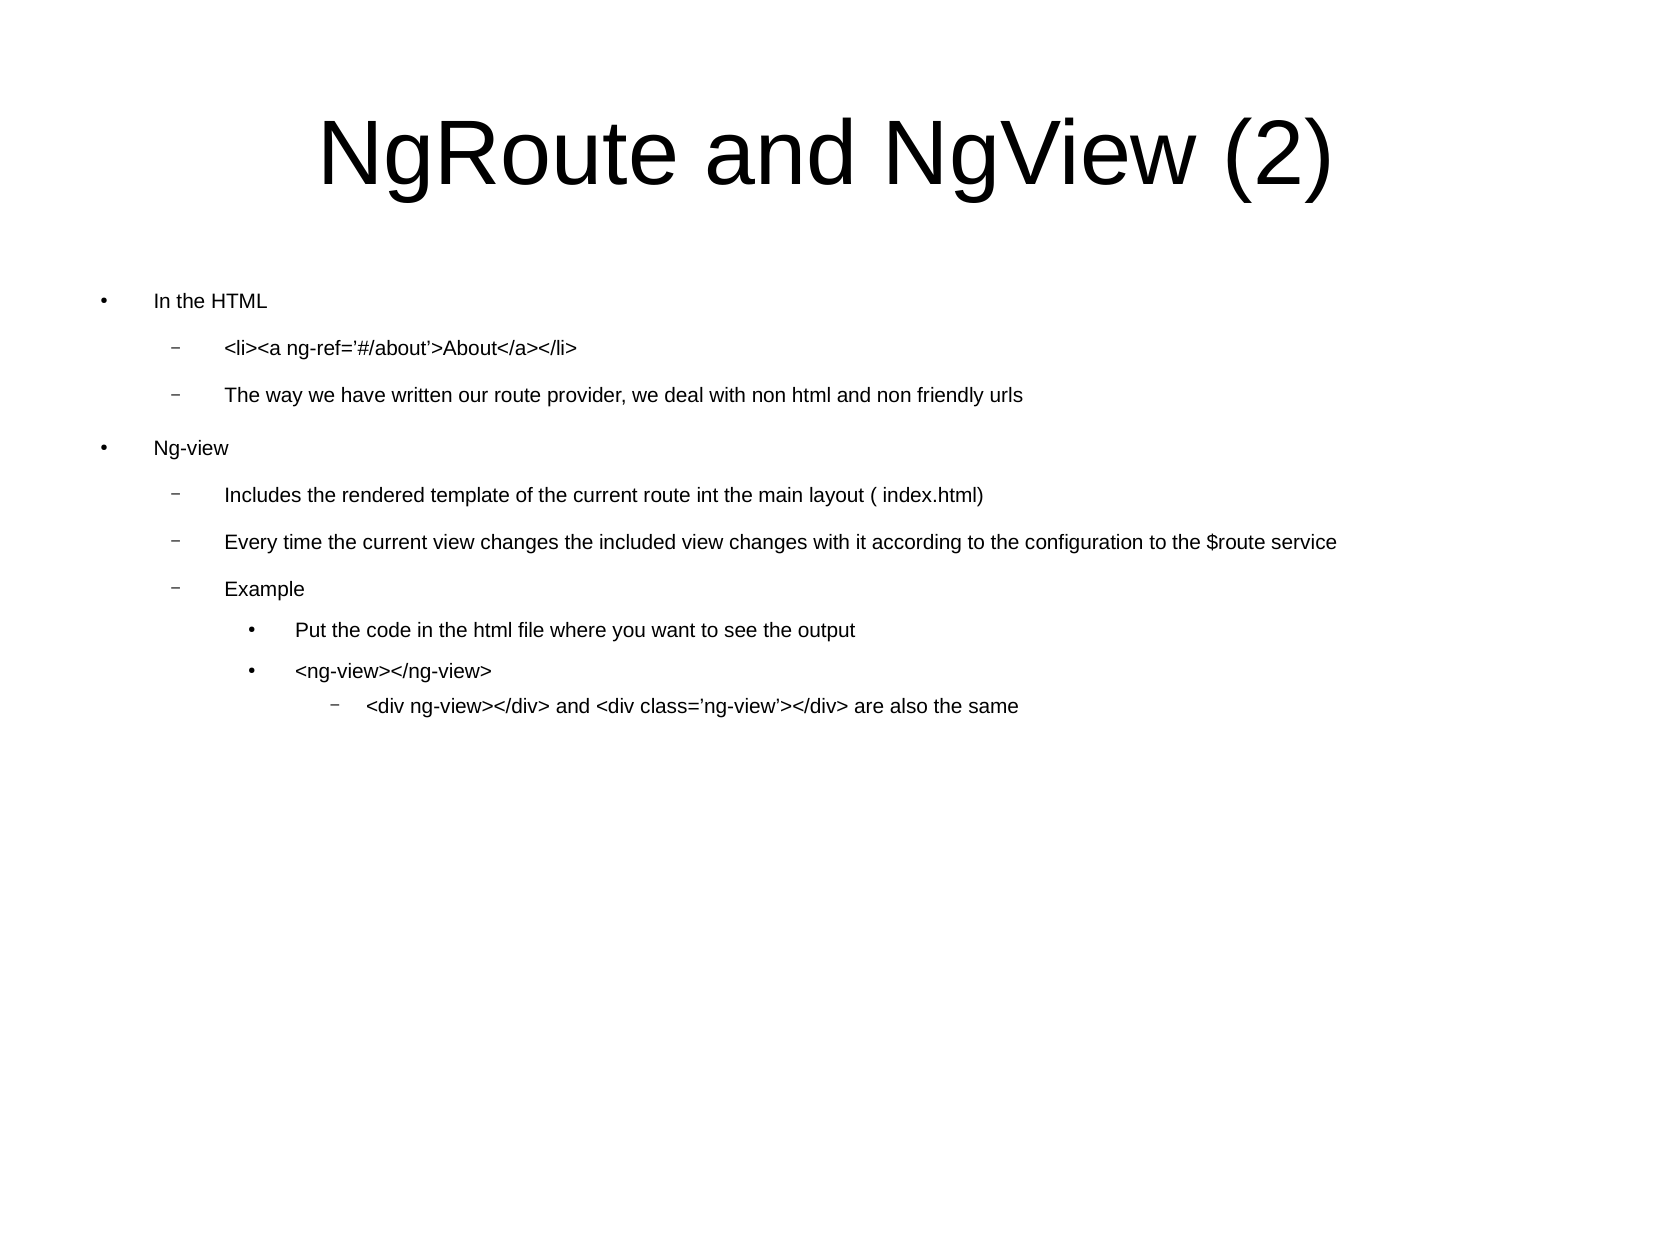

# NgRoute and NgView (2)
In the HTML
<li><a ng-ref=’#/about’>About</a></li>
The way we have written our route provider, we deal with non html and non friendly urls
Ng-view
Includes the rendered template of the current route int the main layout ( index.html)
Every time the current view changes the included view changes with it according to the configuration to the $route service
Example
Put the code in the html file where you want to see the output
<ng-view></ng-view>
<div ng-view></div> and <div class=’ng-view’></div> are also the same